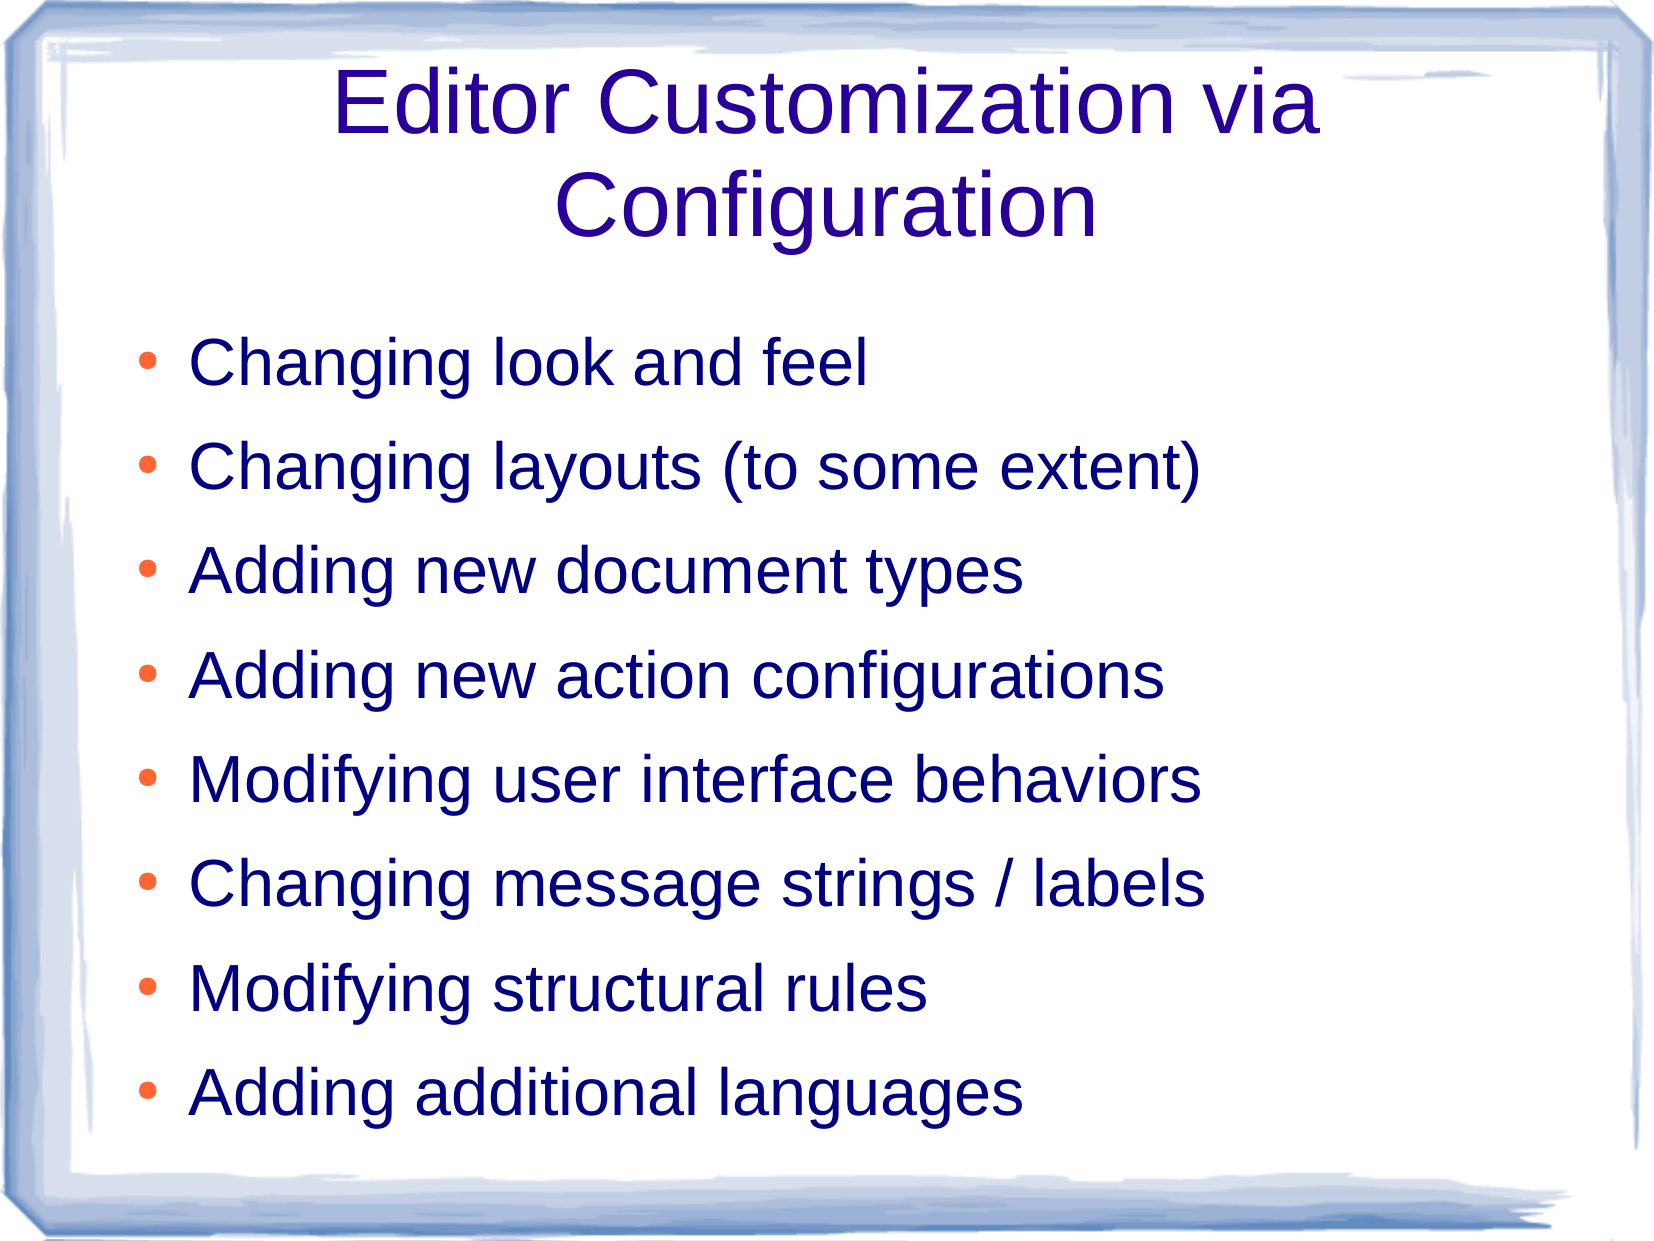

# Editor Customization via Configuration
Changing look and feel
Changing layouts (to some extent)
Adding new document types
Adding new action configurations
Modifying user interface behaviors
Changing message strings / labels
Modifying structural rules
Adding additional languages